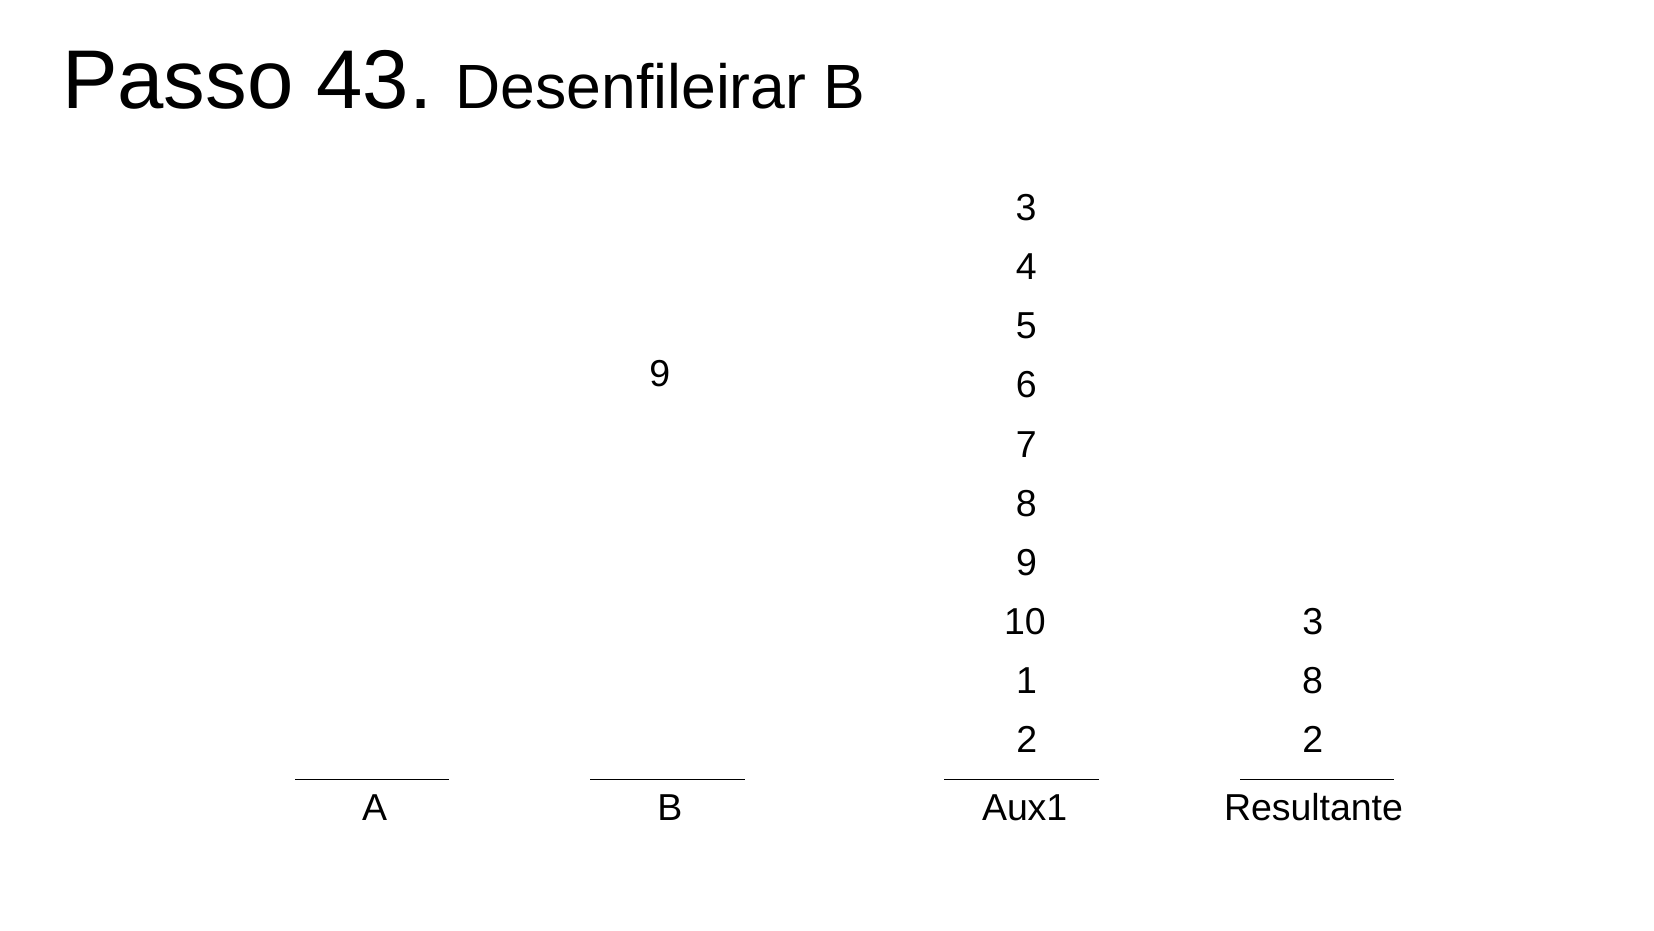

Passo 43. Desenfileirar B
3
4
5
9
6
7
8
9
10
3
1
8
2
2
A
B
Aux1
Resultante